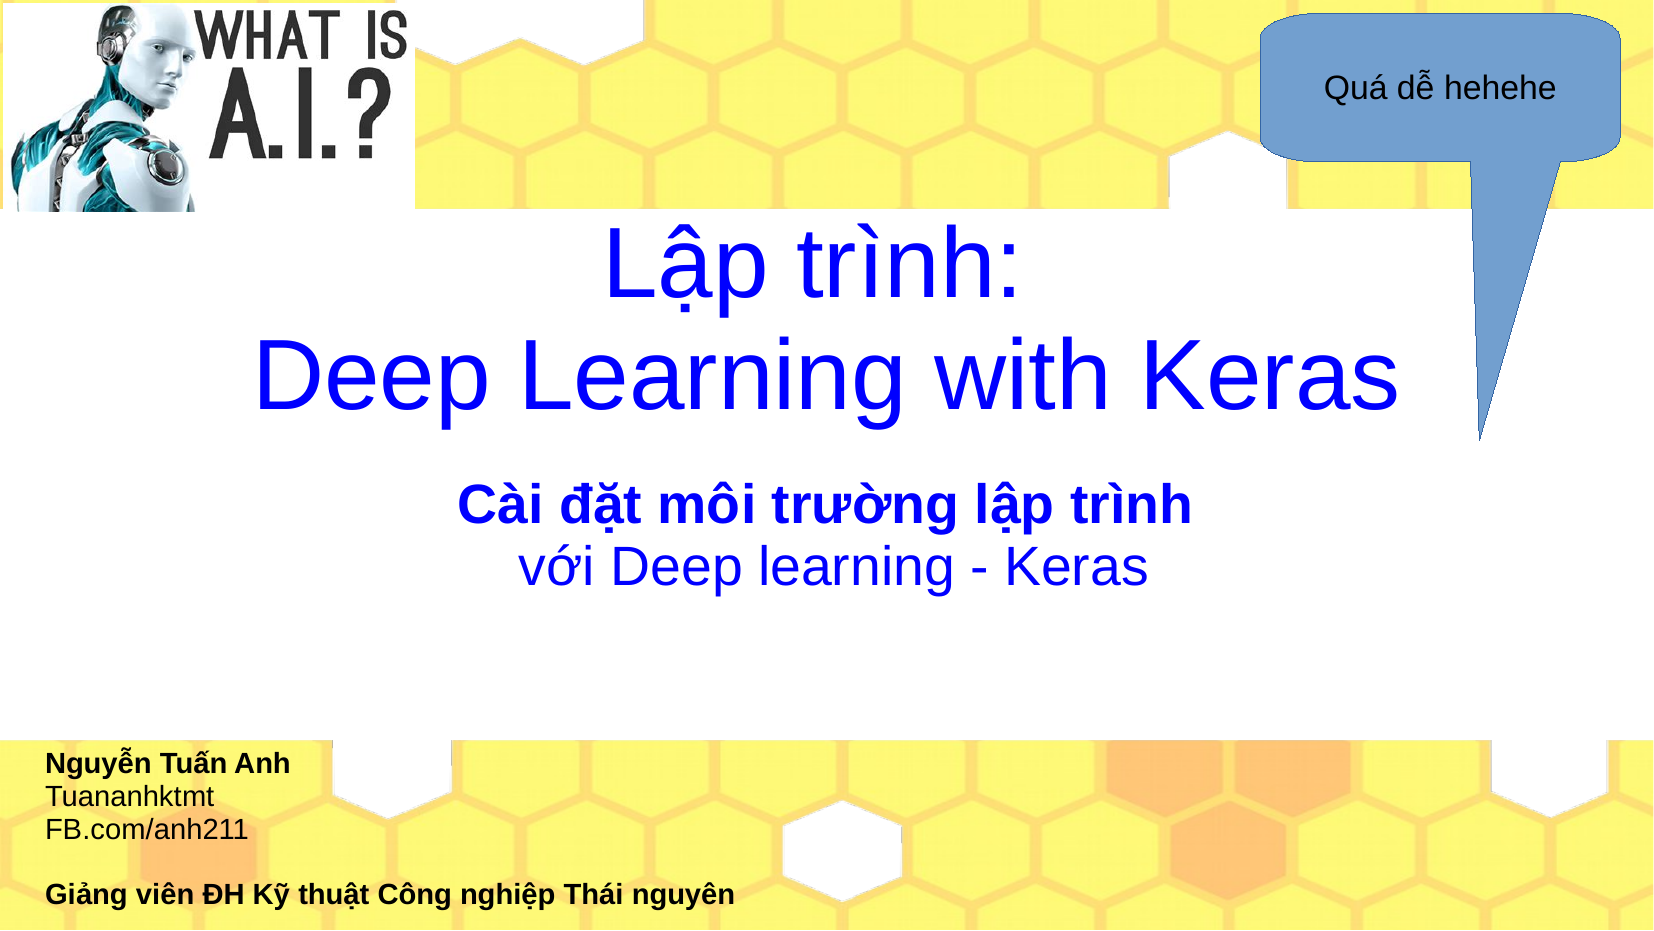

Quá dễ hehehe
# Lập trình: Deep Learning with Keras
Cài đặt môi trường lập trình
với Deep learning - Keras
Nguyễn Tuấn Anh
Tuananhktmt
FB.com/anh211
Giảng viên ĐH Kỹ thuật Công nghiệp Thái nguyên